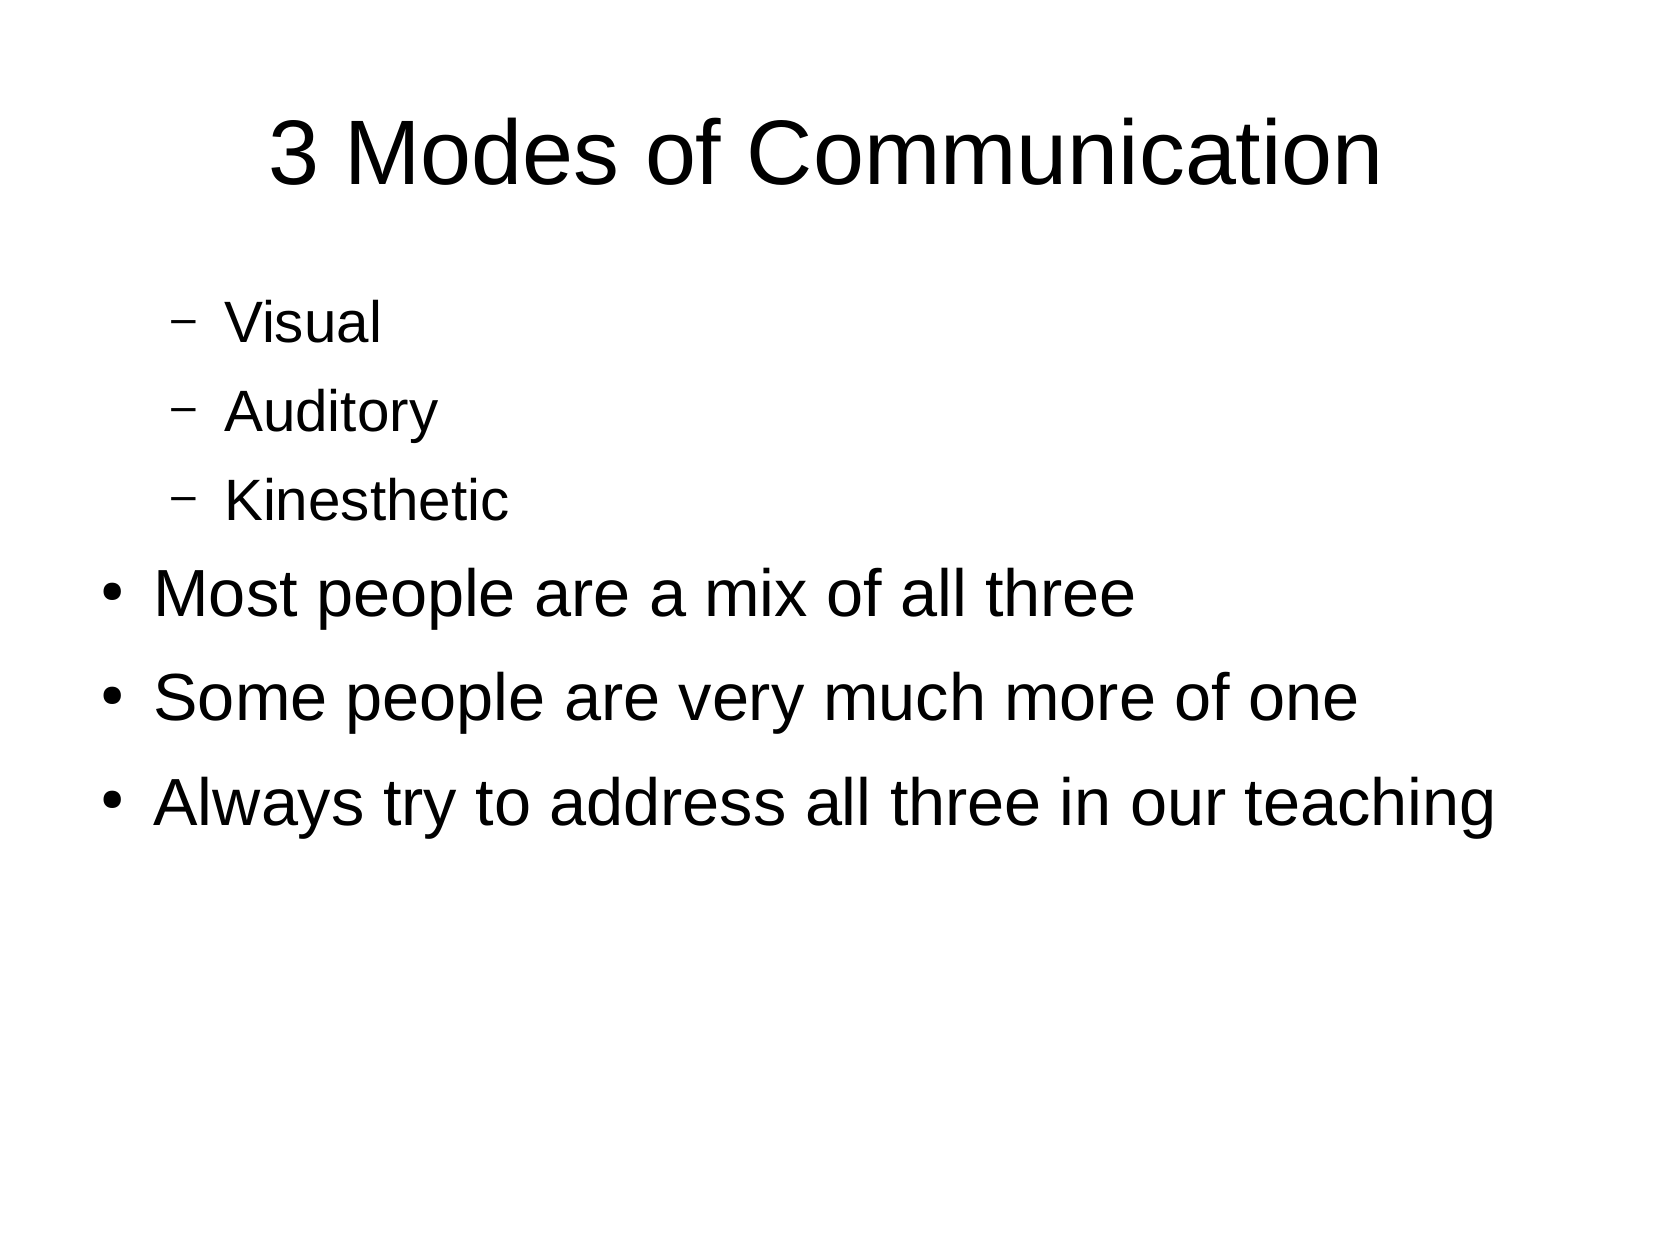

# 3 Modes of Communication
Visual
Auditory
Kinesthetic
Most people are a mix of all three
Some people are very much more of one
Always try to address all three in our teaching